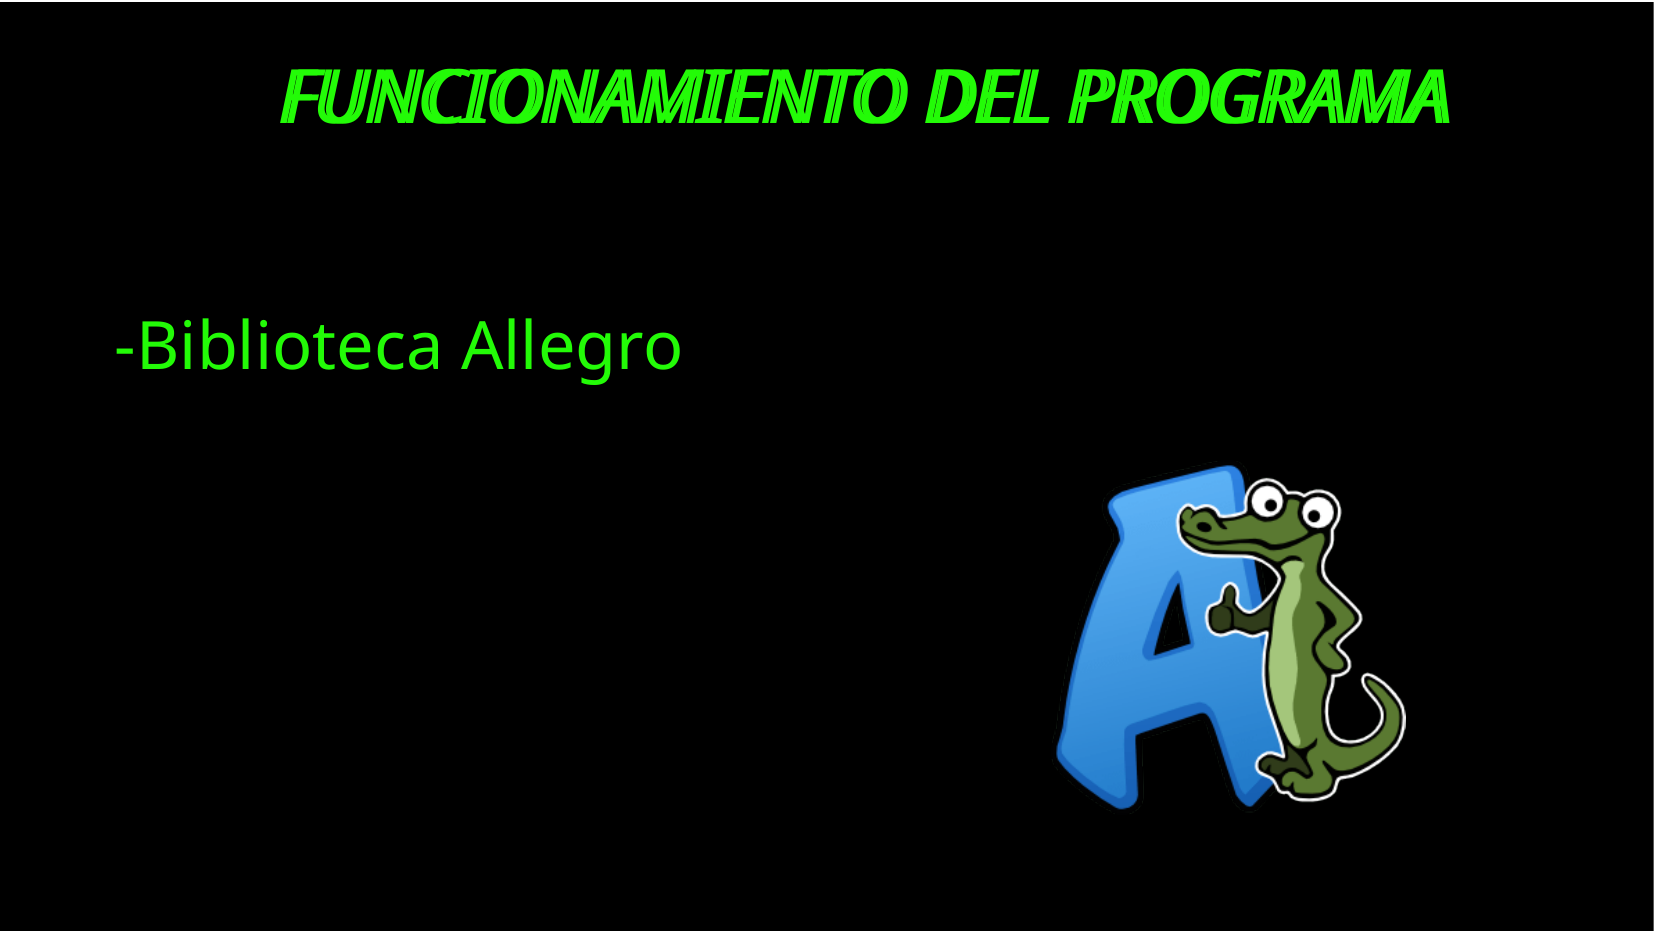

FUNCIONAMIENTO DEL PROGRAMA
FUNCIONAMIENTO DEL PROGRAMA
-Biblioteca Allegro